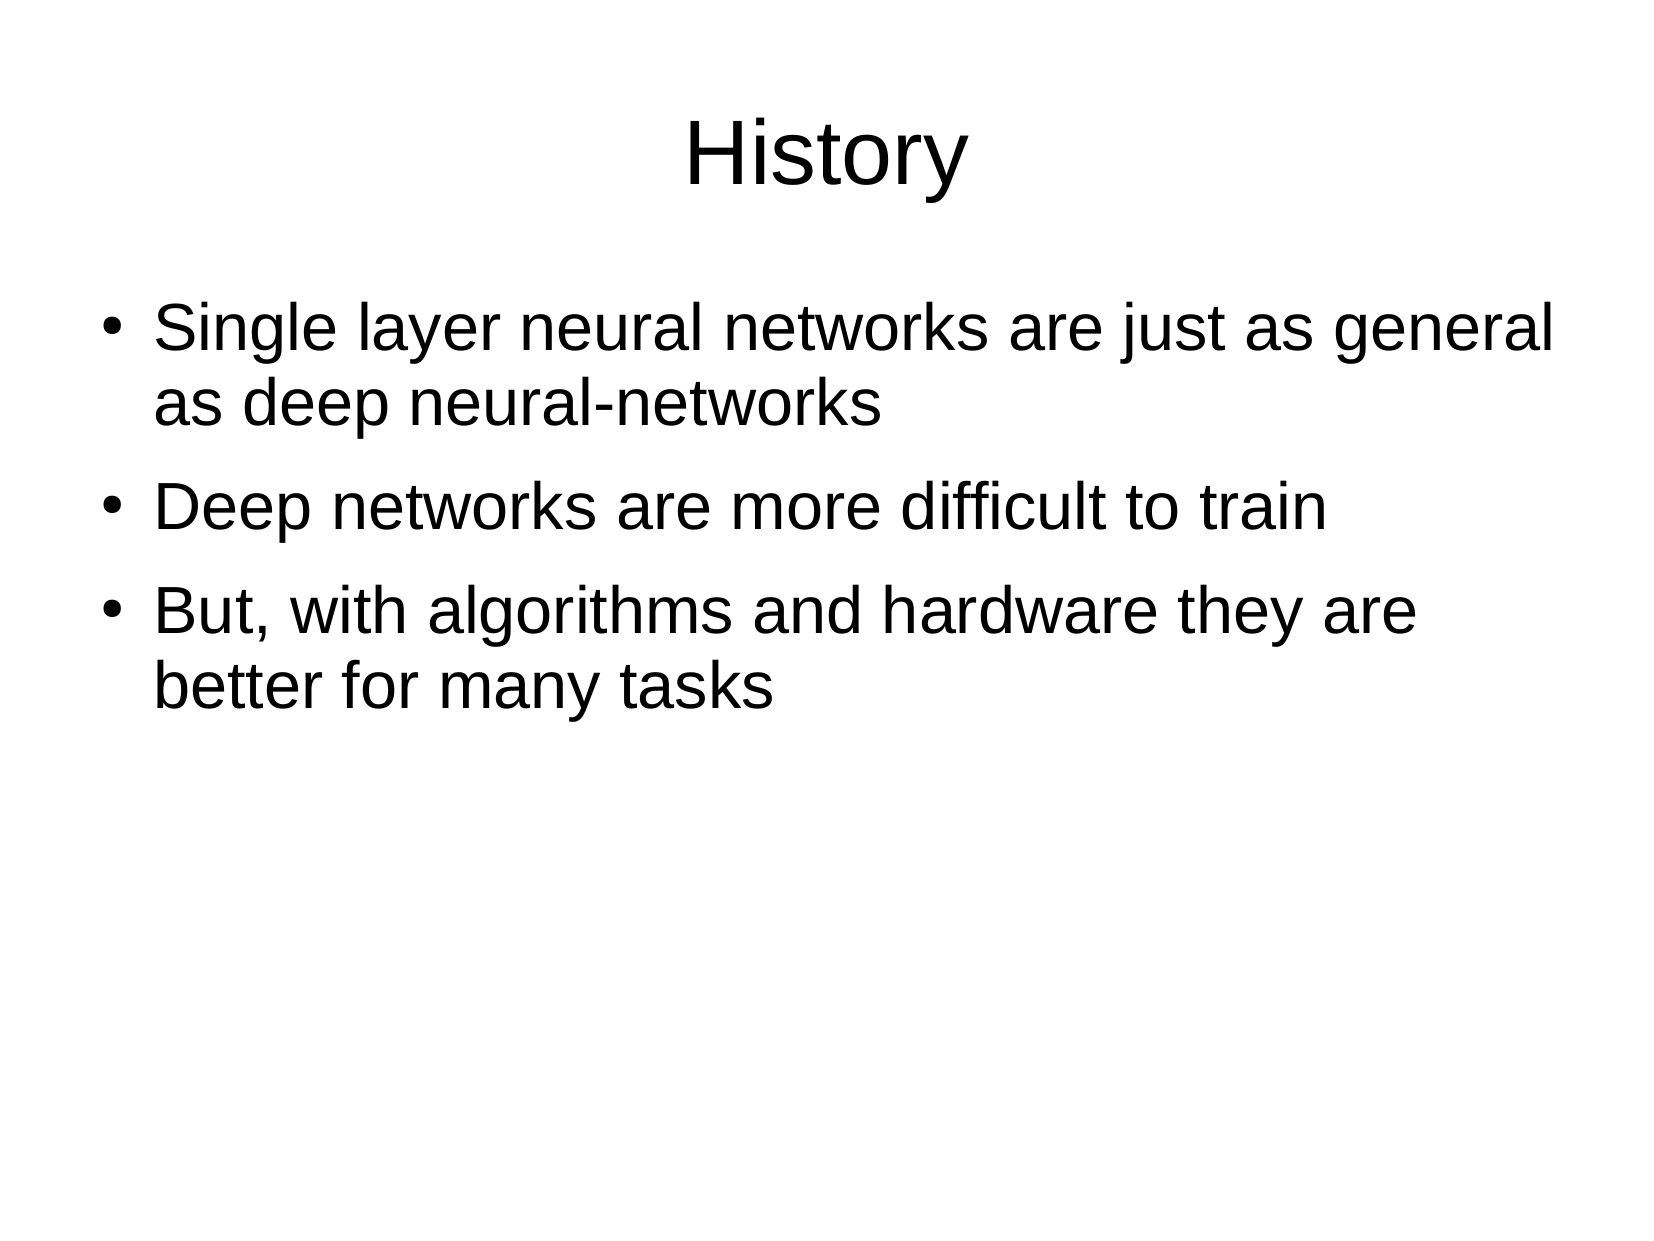

# History
Single layer neural networks are just as general as deep neural-networks
Deep networks are more difficult to train
But, with algorithms and hardware they are better for many tasks